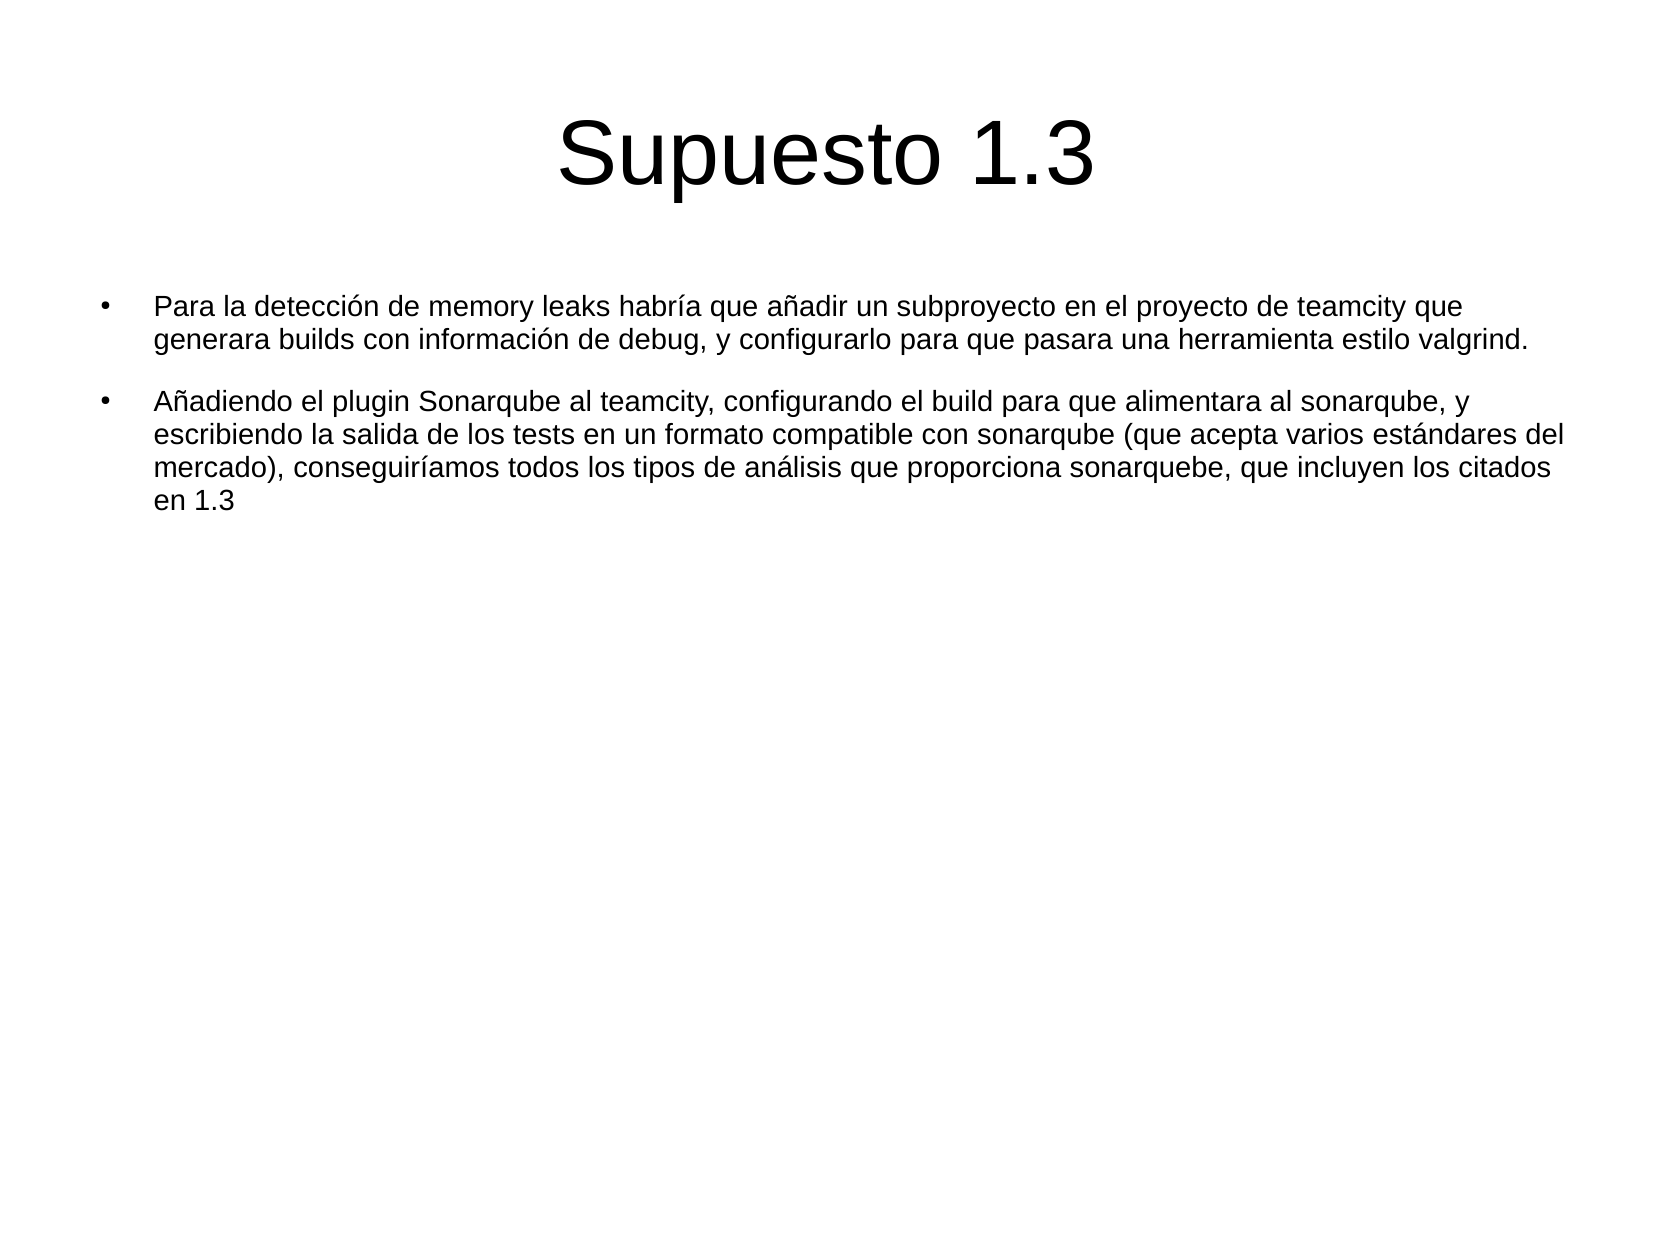

# Supuesto 1.3
Para la detección de memory leaks habría que añadir un subproyecto en el proyecto de teamcity que generara builds con información de debug, y configurarlo para que pasara una herramienta estilo valgrind.
Añadiendo el plugin Sonarqube al teamcity, configurando el build para que alimentara al sonarqube, y escribiendo la salida de los tests en un formato compatible con sonarqube (que acepta varios estándares del mercado), conseguiríamos todos los tipos de análisis que proporciona sonarquebe, que incluyen los citados en 1.3